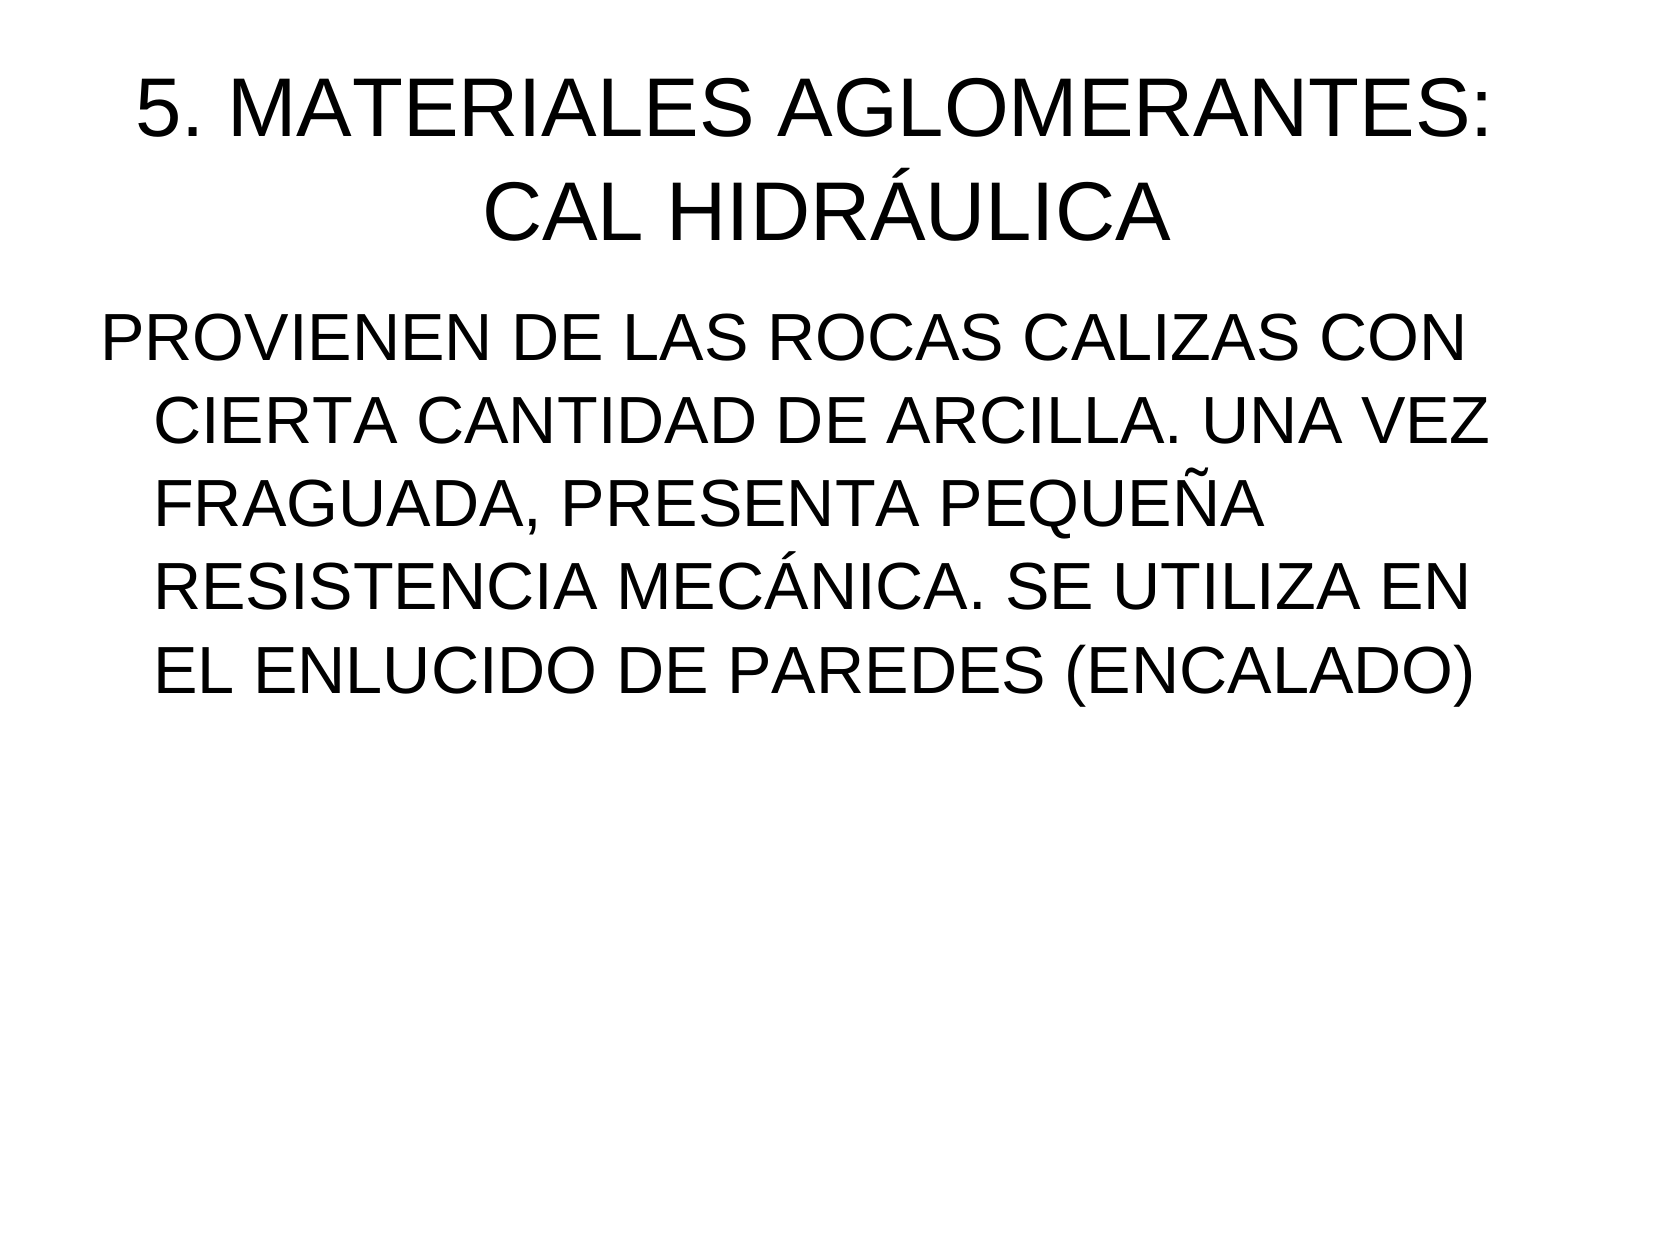

5. MATERIALES AGLOMERANTES: CAL HIDRÁULICA
# PROVIENEN DE LAS ROCAS CALIZAS CON CIERTA CANTIDAD DE ARCILLA. UNA VEZ FRAGUADA, PRESENTA PEQUEÑA RESISTENCIA MECÁNICA. SE UTILIZA EN EL ENLUCIDO DE PAREDES (ENCALADO)